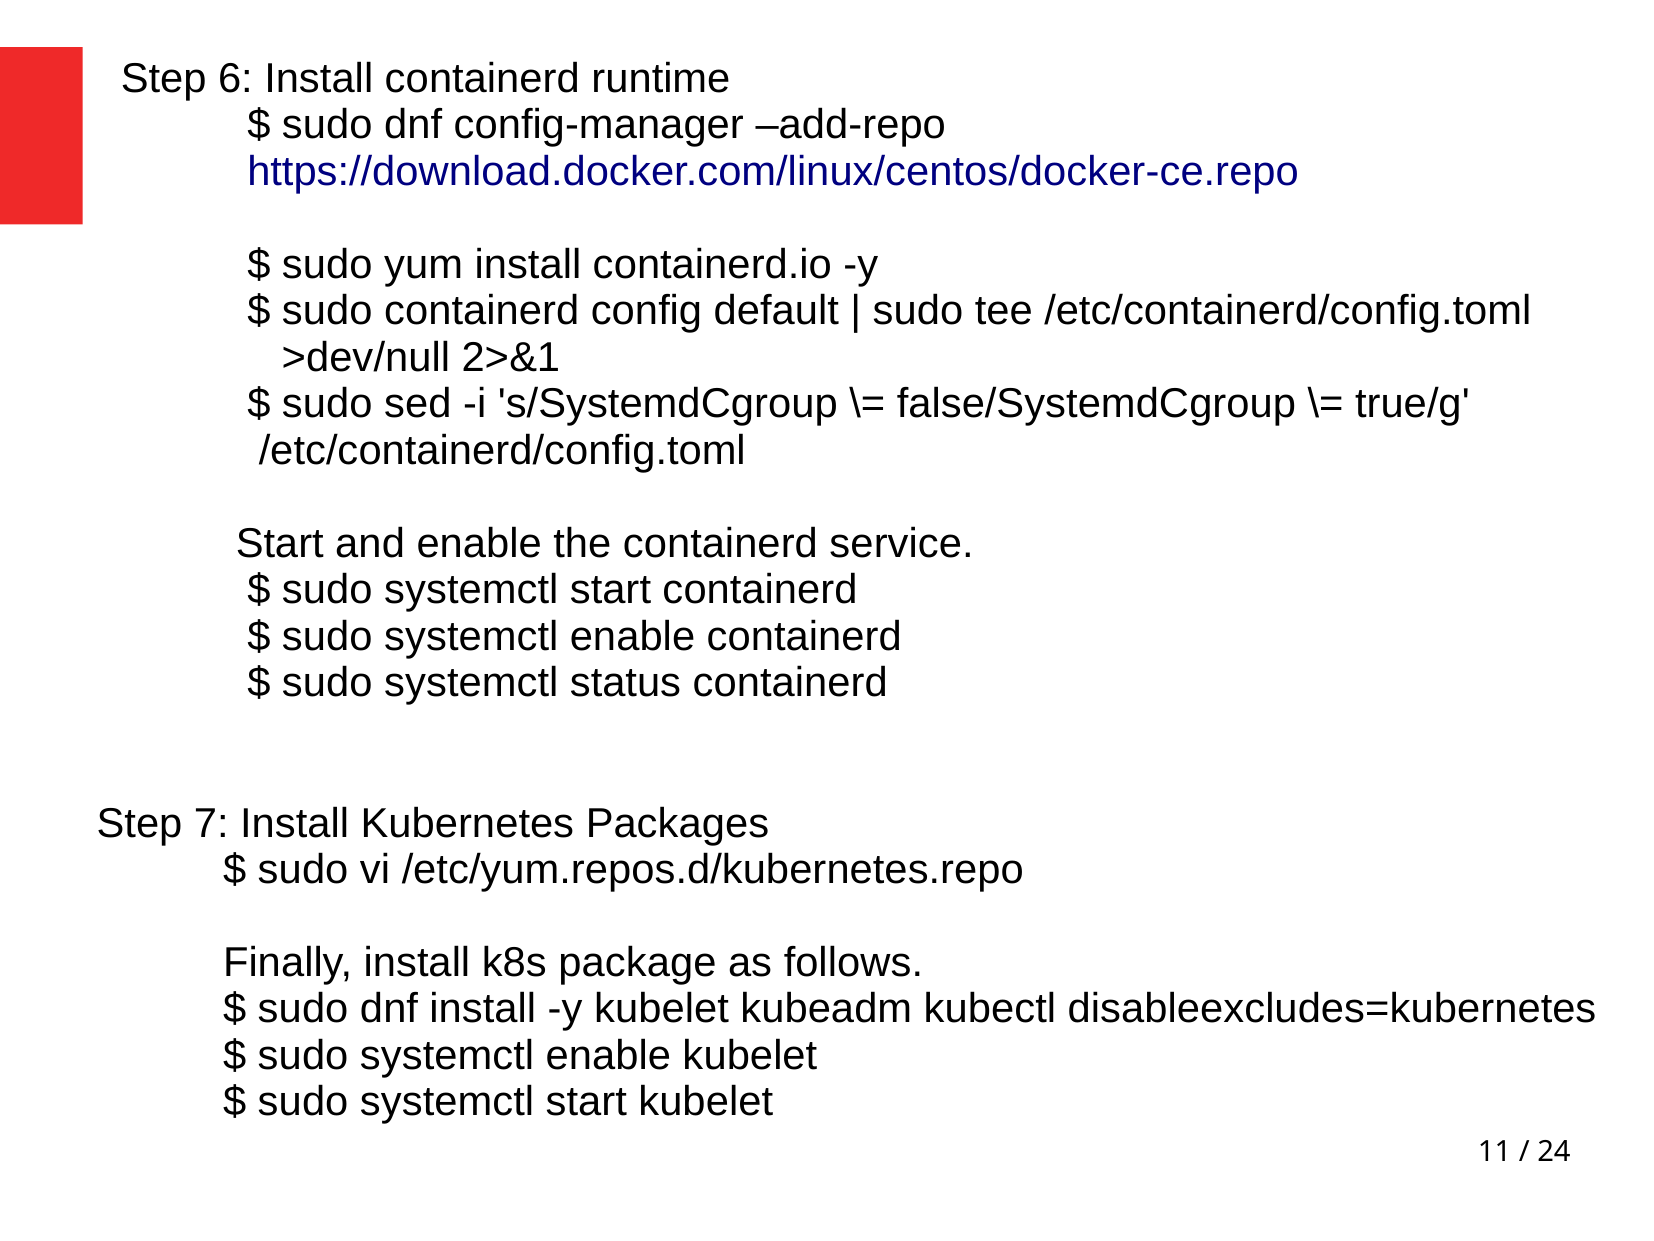

Step 6: Install containerd runtime
 $ sudo dnf config-manager –add-repo
 https://download.docker.com/linux/centos/docker-ce.repo
 $ sudo yum install containerd.io -y
 $ sudo containerd config default | sudo tee /etc/containerd/config.toml
 >dev/null 2>&1
 $ sudo sed -i 's/SystemdCgroup \= false/SystemdCgroup \= true/g'
 /etc/containerd/config.toml
 Start and enable the containerd service.
 $ sudo systemctl start containerd
 $ sudo systemctl enable containerd
 $ sudo systemctl status containerd
Step 7: Install Kubernetes Packages
 $ sudo vi /etc/yum.repos.d/kubernetes.repo
 Finally, install k8s package as follows.
 $ sudo dnf install -y kubelet kubeadm kubectl disableexcludes=kubernetes
 $ sudo systemctl enable kubelet
 $ sudo systemctl start kubelet
11